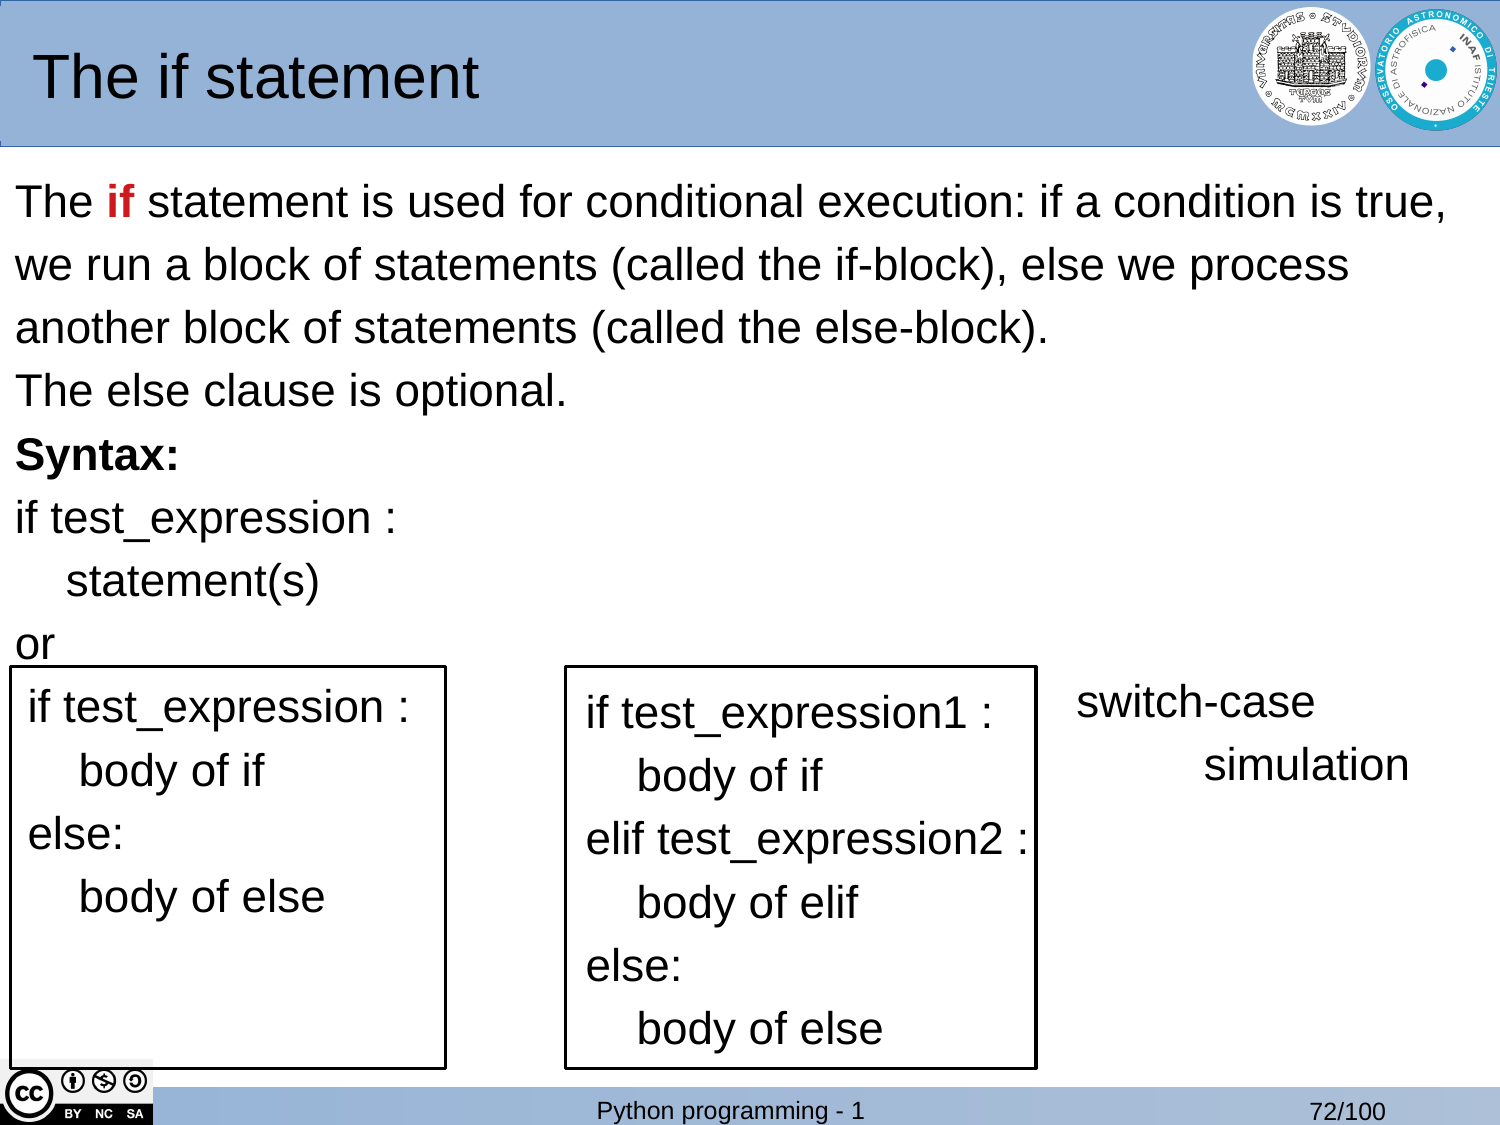

The if statement
# The if statement is used for conditional execution: if a condition is true, we run a block of statements (called the if-block), else we process another block of statements (called the else-block).
The else clause is optional.
Syntax:
if test_expression :
 statement(s)
or
 if test_expression :
 body of if
 else:
 body of else
switch-case
 simulation
if test_expression1 :
 body of if
elif test_expression2 :
 body of elif
else:
 body of else